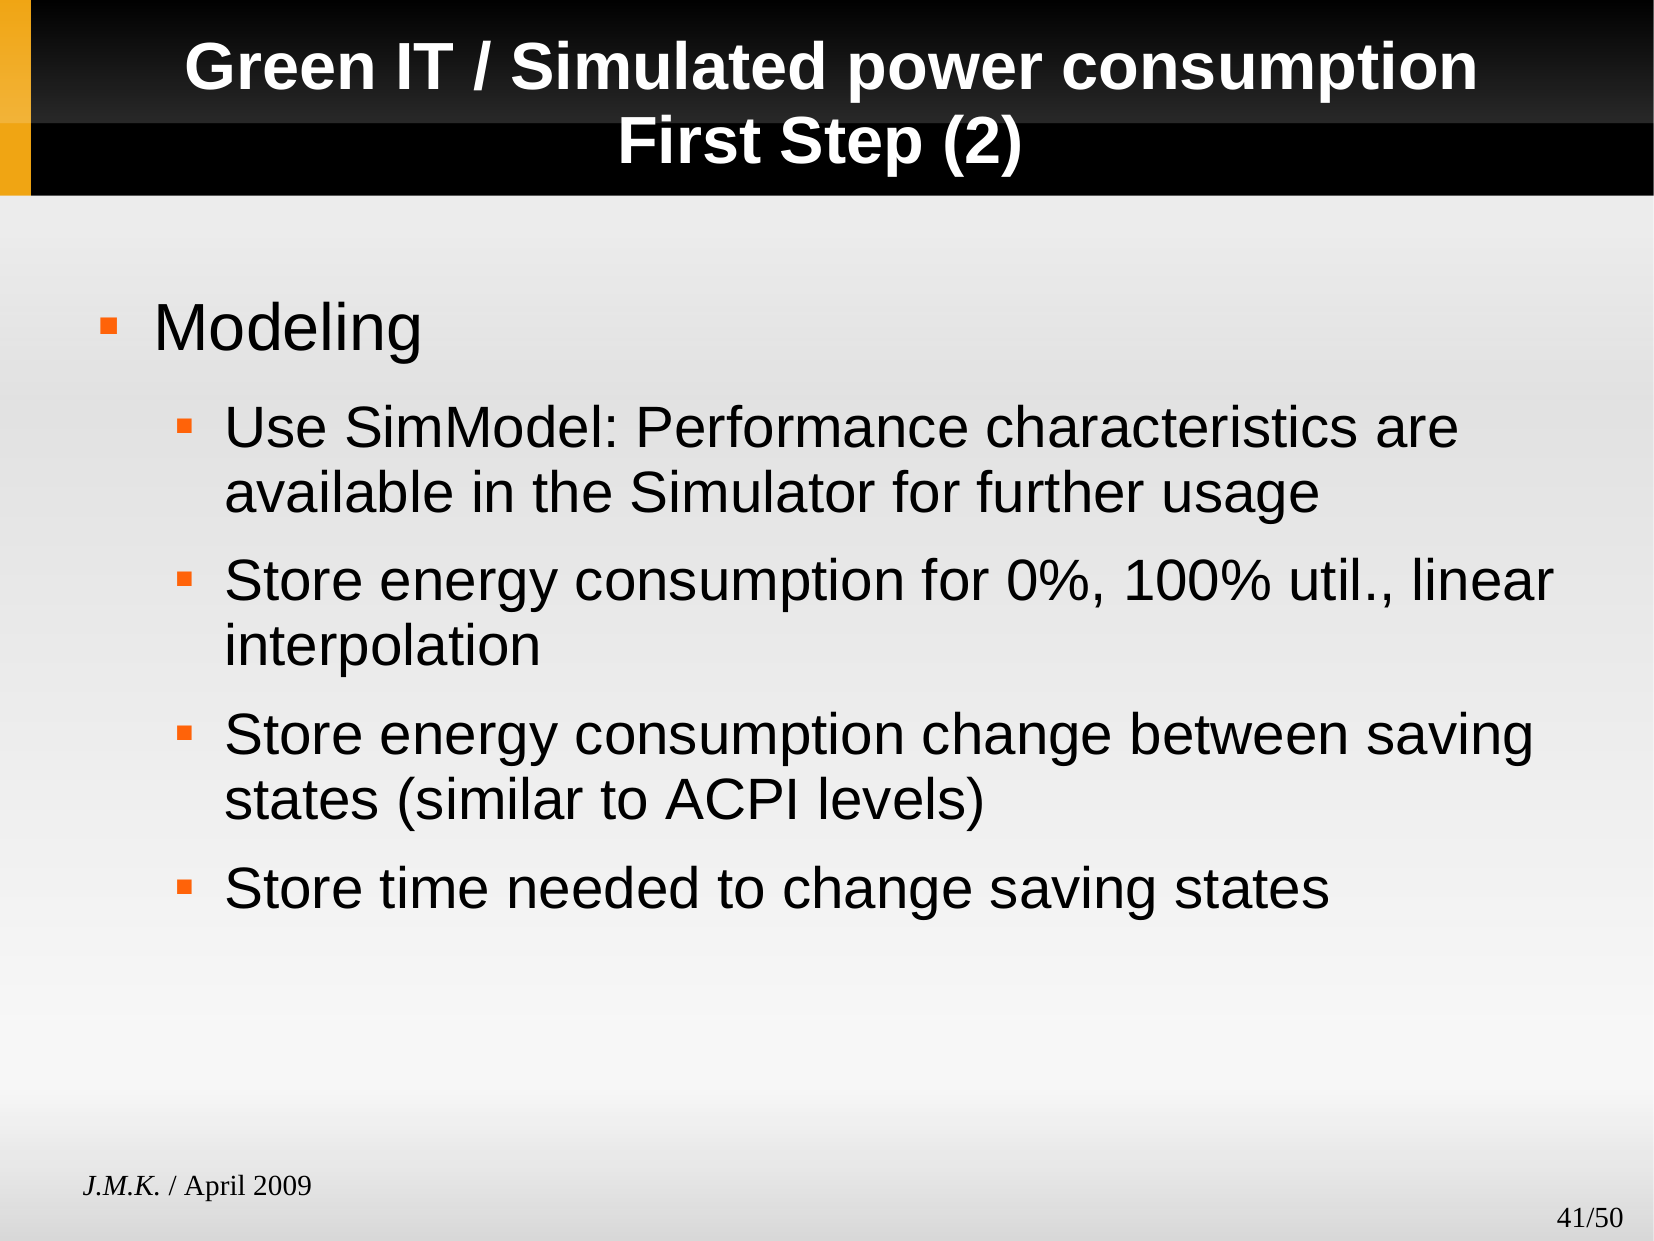

# Green IT / Simulated power consumption First Step (2)
Modeling
Use SimModel: Performance characteristics are available in the Simulator for further usage
Store energy consumption for 0%, 100% util., linear interpolation
Store energy consumption change between saving states (similar to ACPI levels)
Store time needed to change saving states